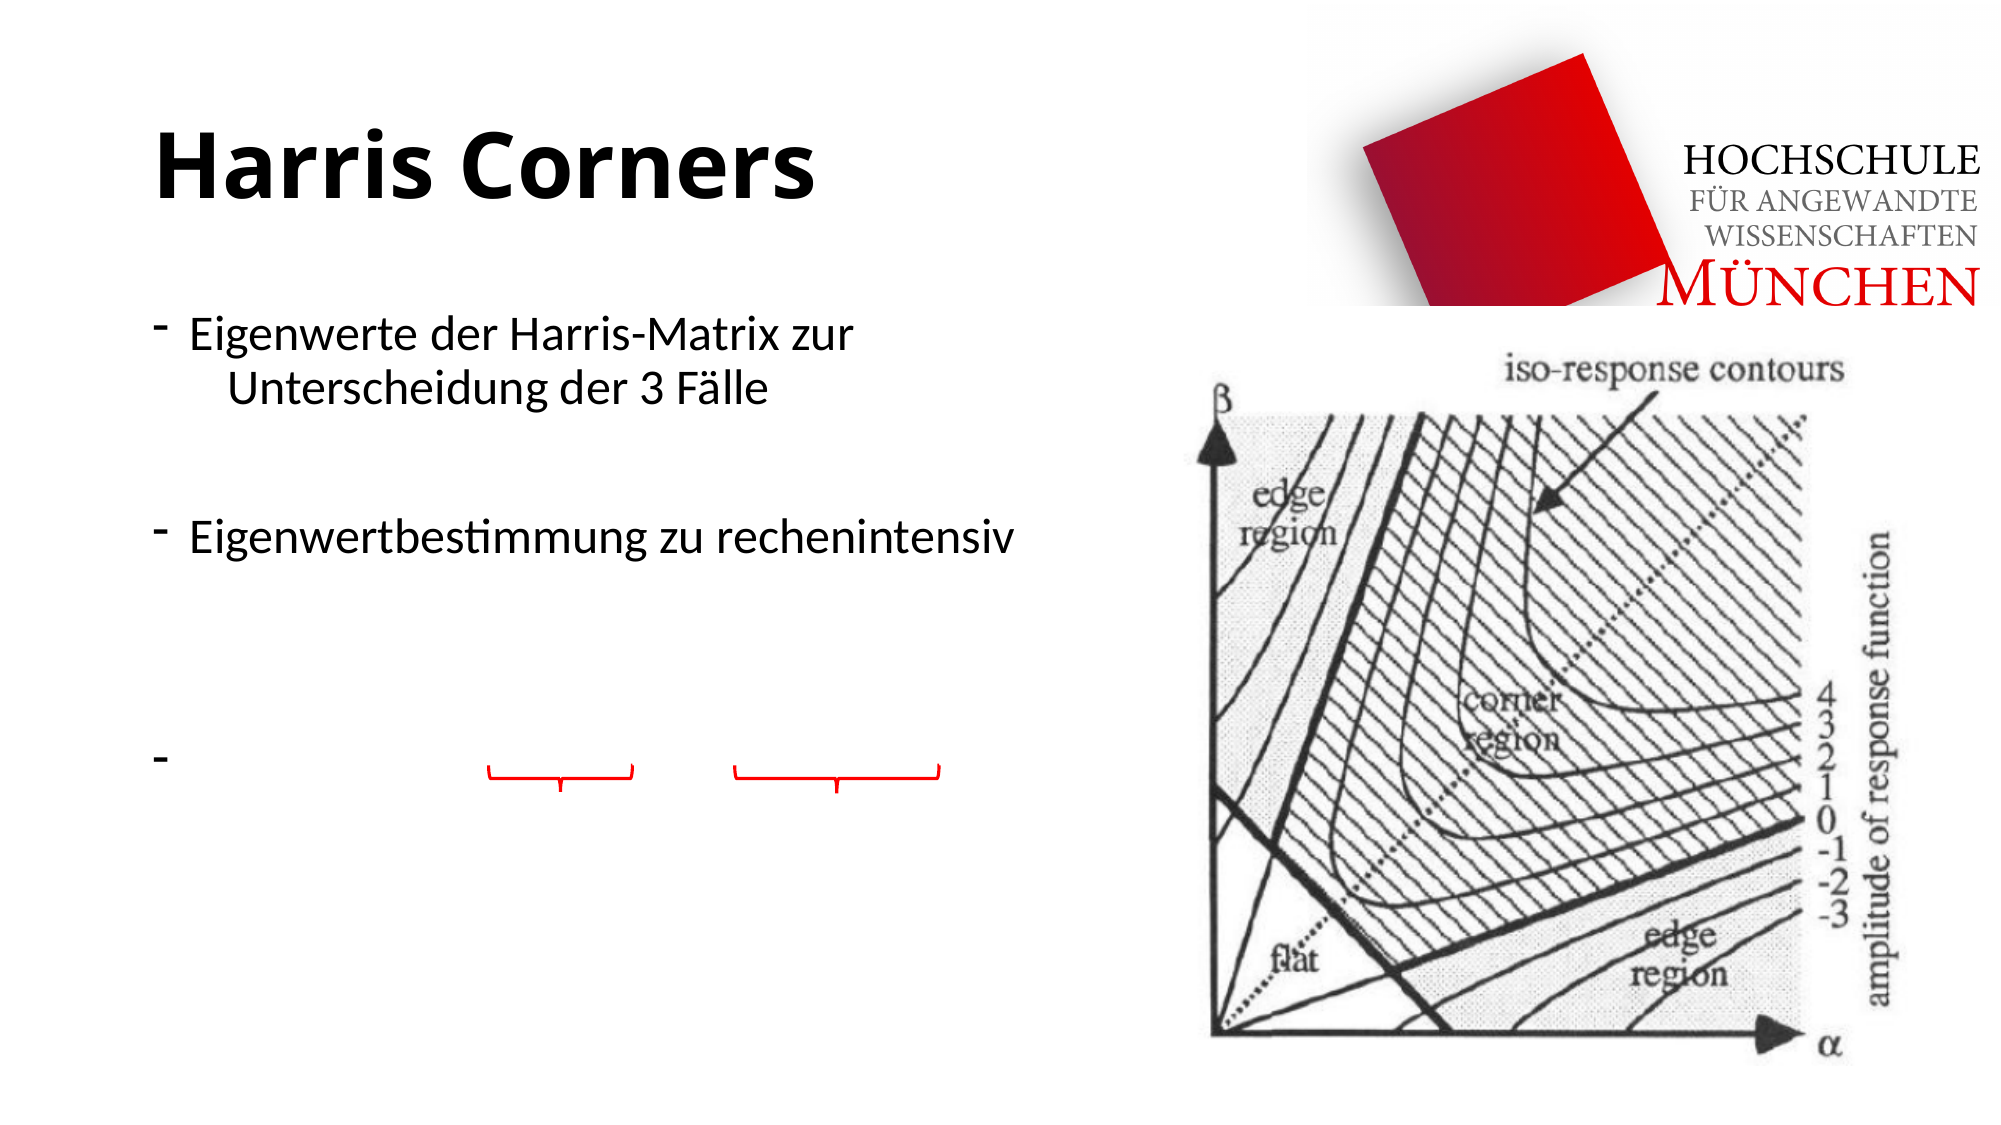

# Harris Corners
Eigenwerte der Harris-Matrix zur Unterscheidung der 3 Fälle
Eigenwertbestimmung zu rechenintensiv